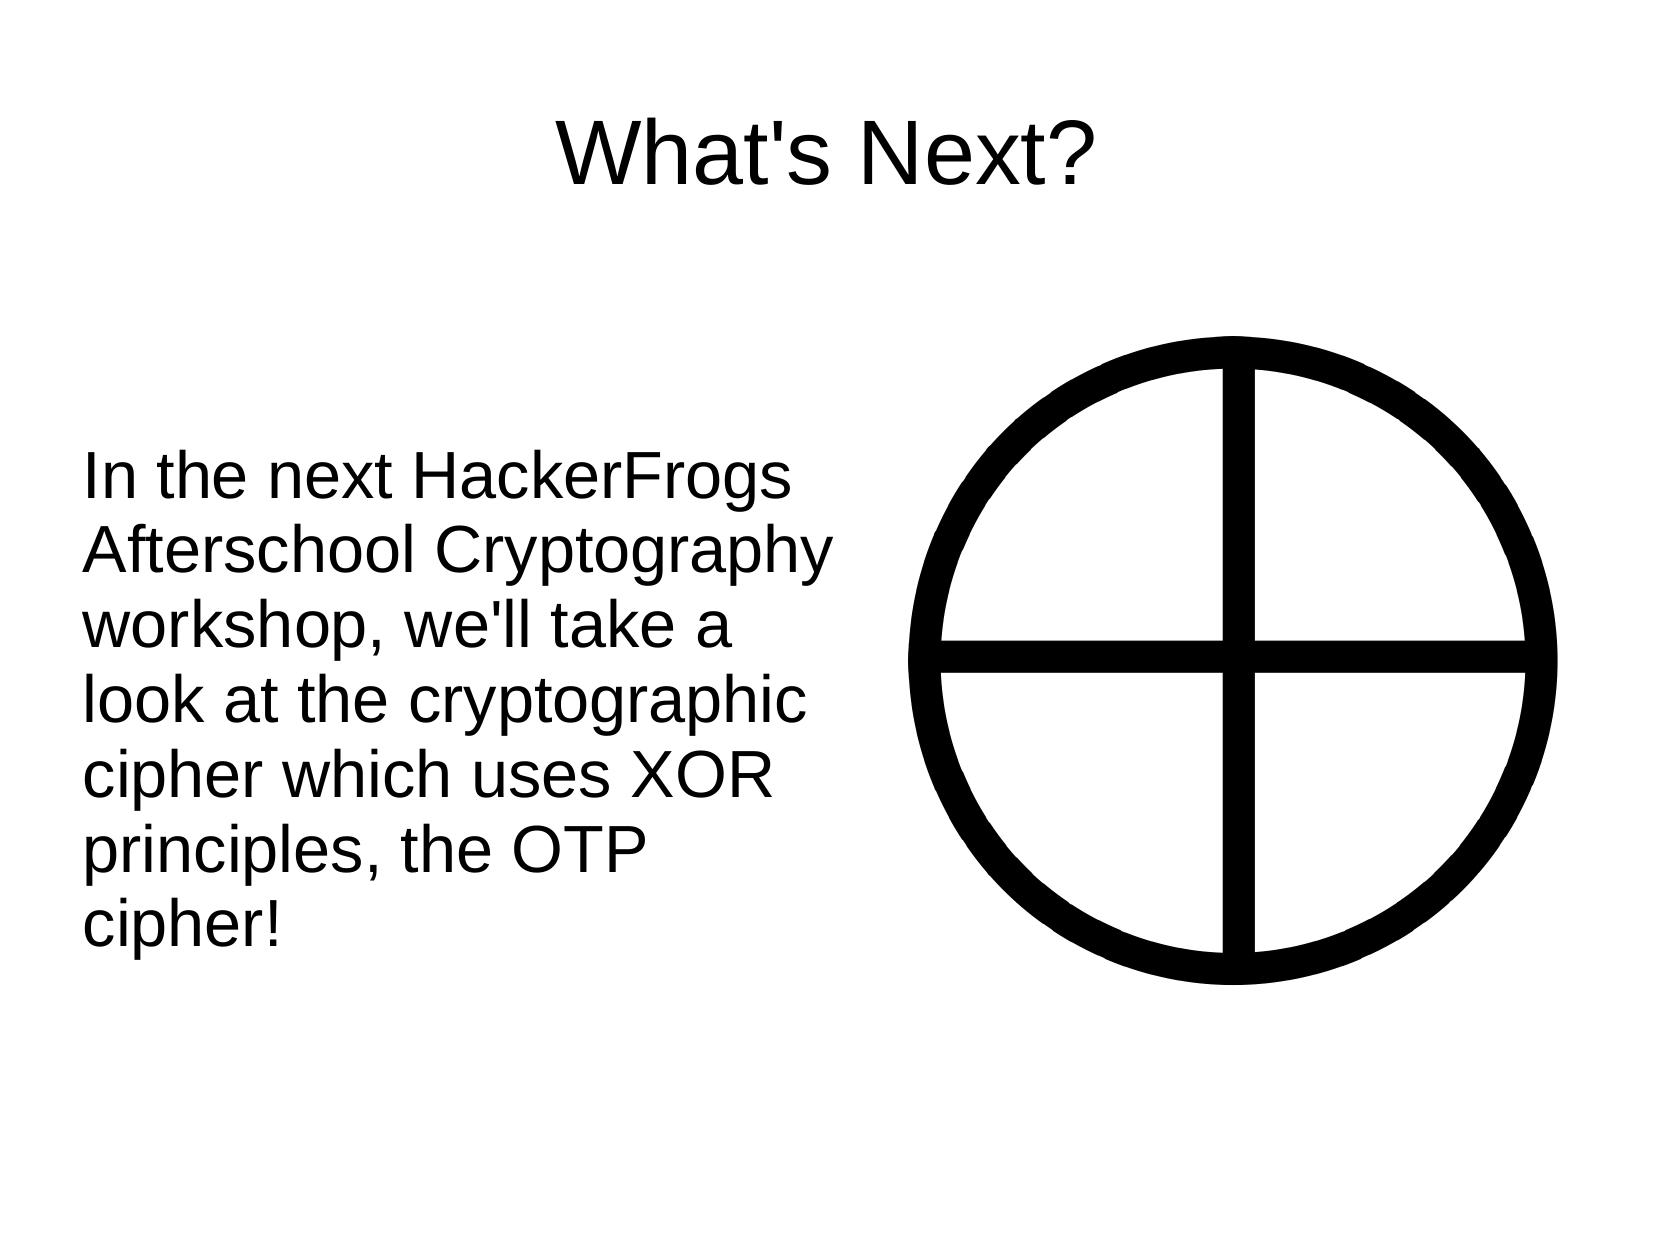

# What's Next?
In the next HackerFrogs
Afterschool Cryptography
workshop, we'll take a
look at the cryptographic
cipher which uses XOR
principles, the OTP
cipher!